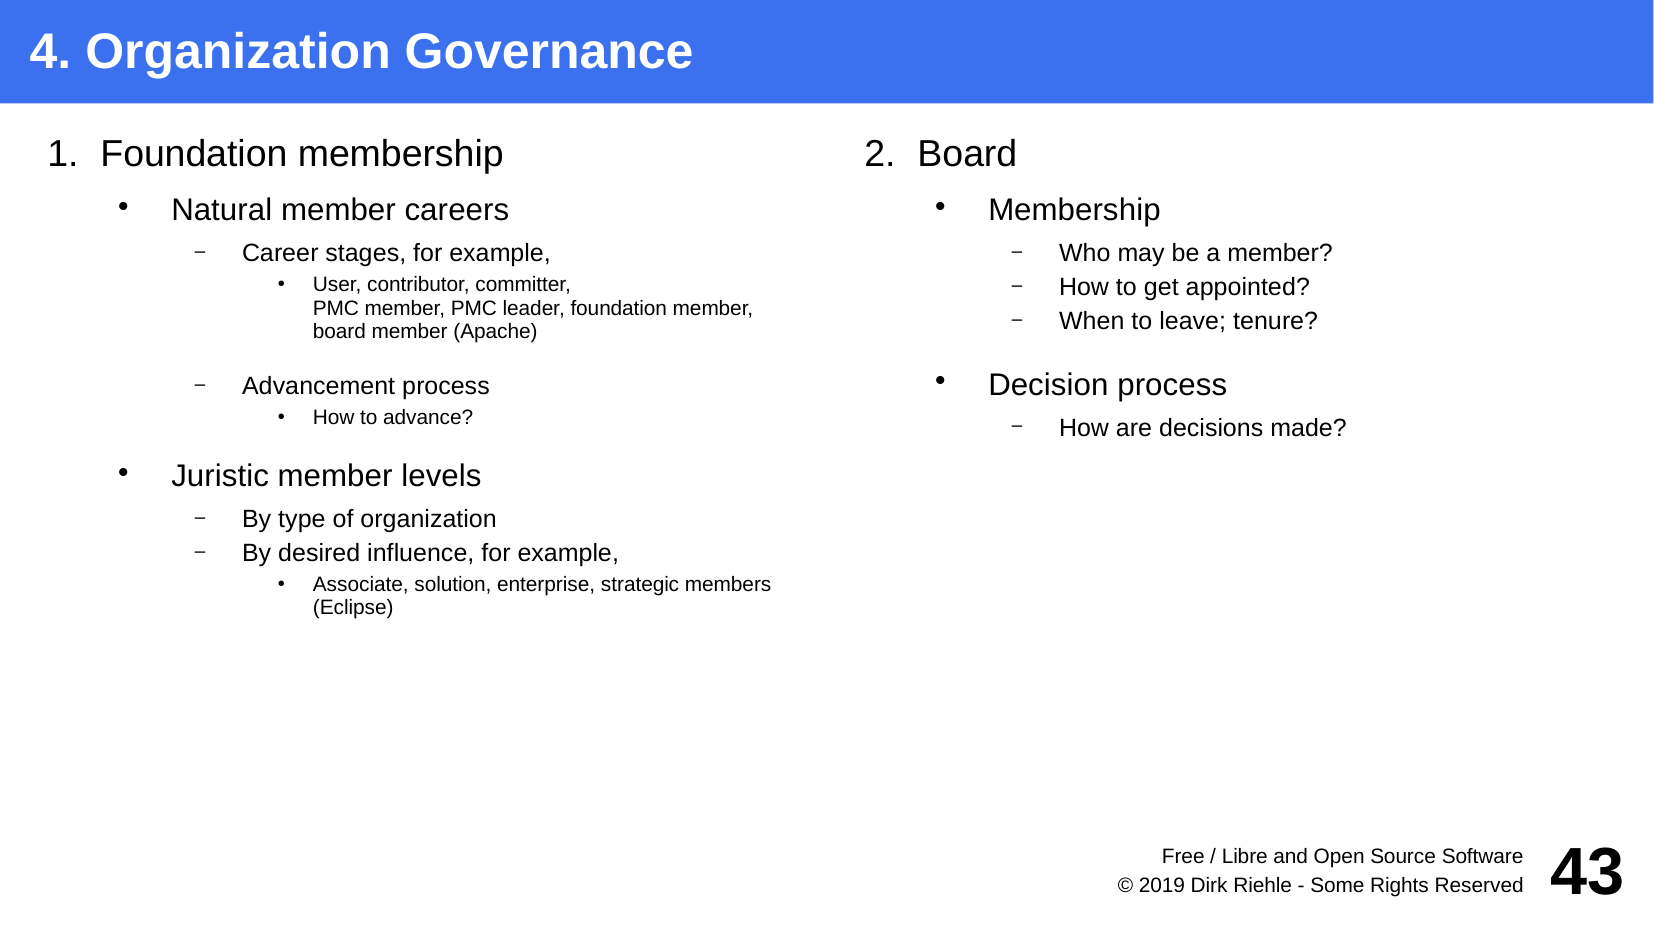

# 4. Organization Governance
Foundation membership
Natural member careers
Career stages, for example,
User, contributor, committer,
PMC member, PMC leader, foundation member, board member (Apache)
Advancement process
How to advance?
Juristic member levels
By type of organization
By desired influence, for example,
Associate, solution, enterprise, strategic members (Eclipse)
Board
Membership
Who may be a member?
How to get appointed?
When to leave; tenure?
Decision process
How are decisions made?
Free / Libre and Open Source Software
43
© 2019 Dirk Riehle - Some Rights Reserved